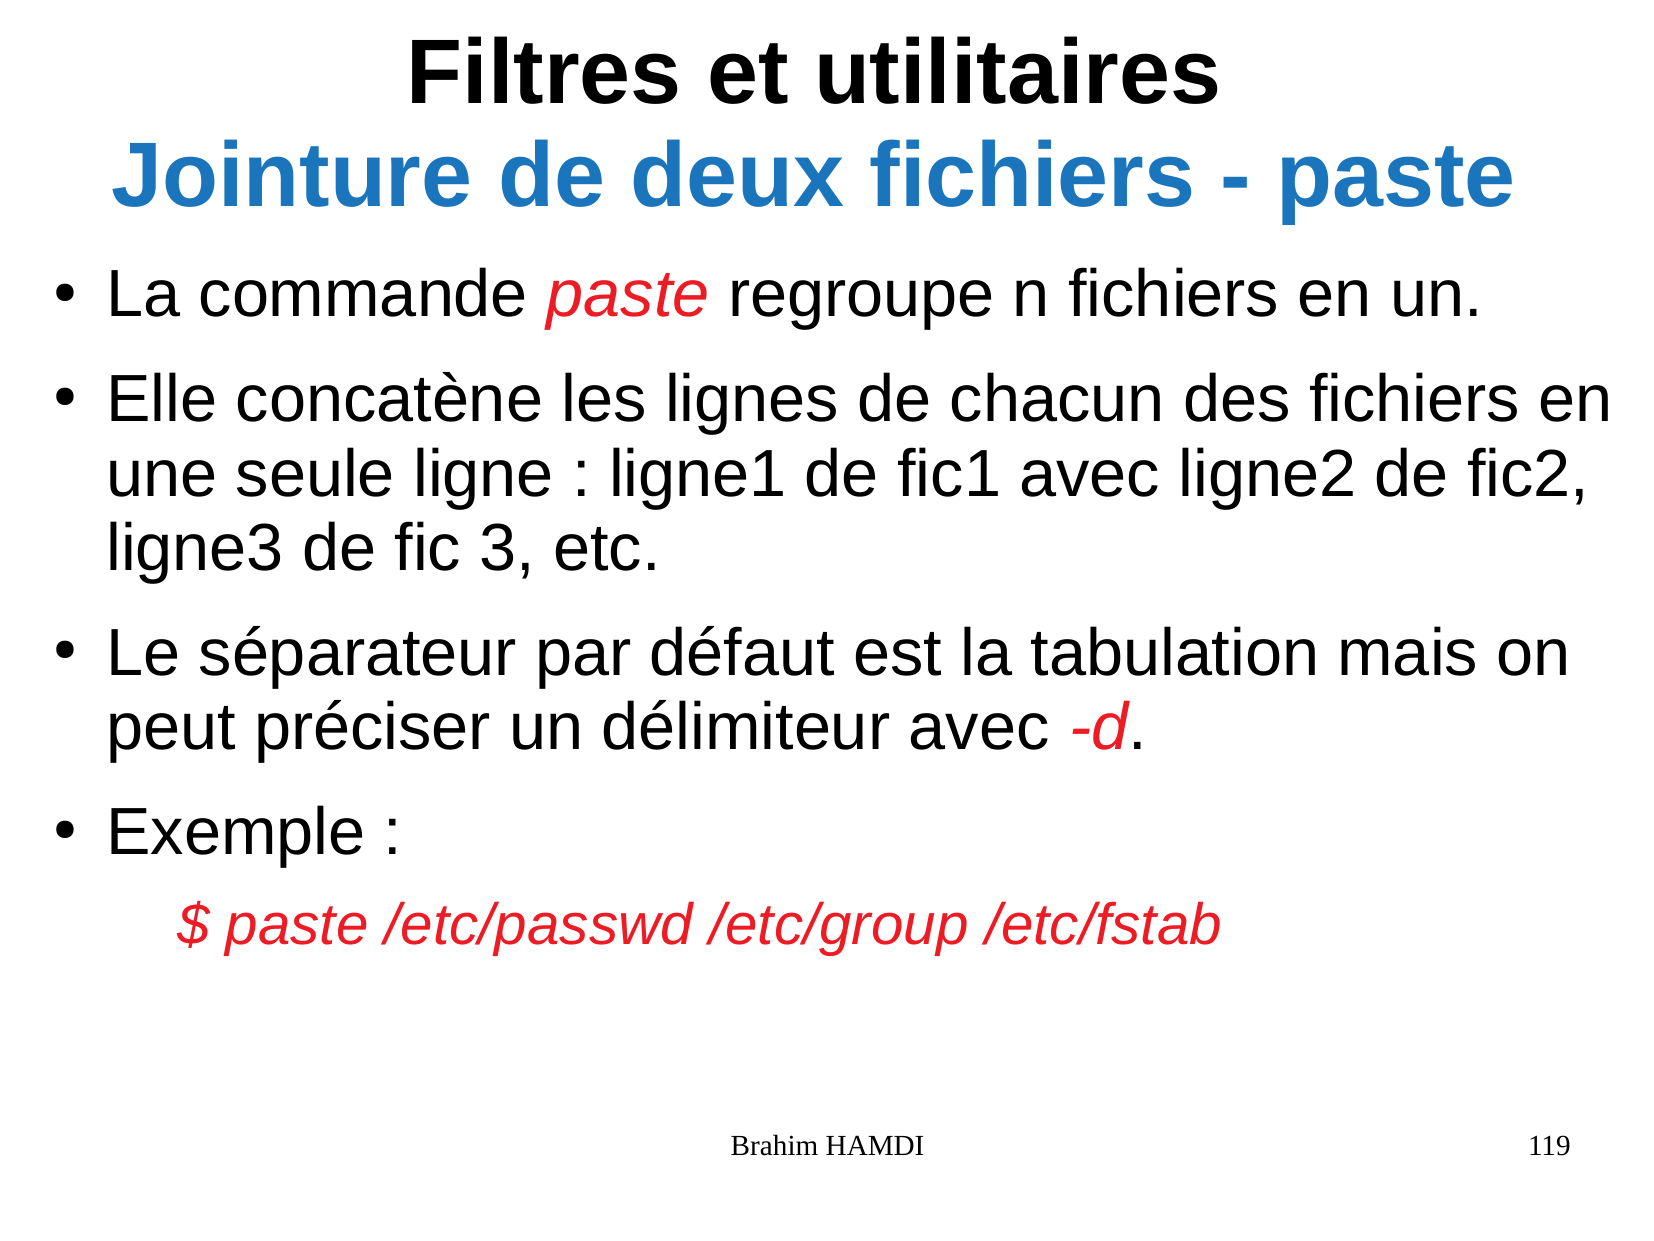

# Filtres et utilitaires Jointure de deux fichiers - paste
La commande paste regroupe n fichiers en un.
Elle concatène les lignes de chacun des fichiers en une seule ligne : ligne1 de fic1 avec ligne2 de fic2, ligne3 de fic 3, etc.
Le séparateur par défaut est la tabulation mais on peut préciser un délimiteur avec -d.
Exemple :
$ paste /etc/passwd /etc/group /etc/fstab
Brahim HAMDI
119